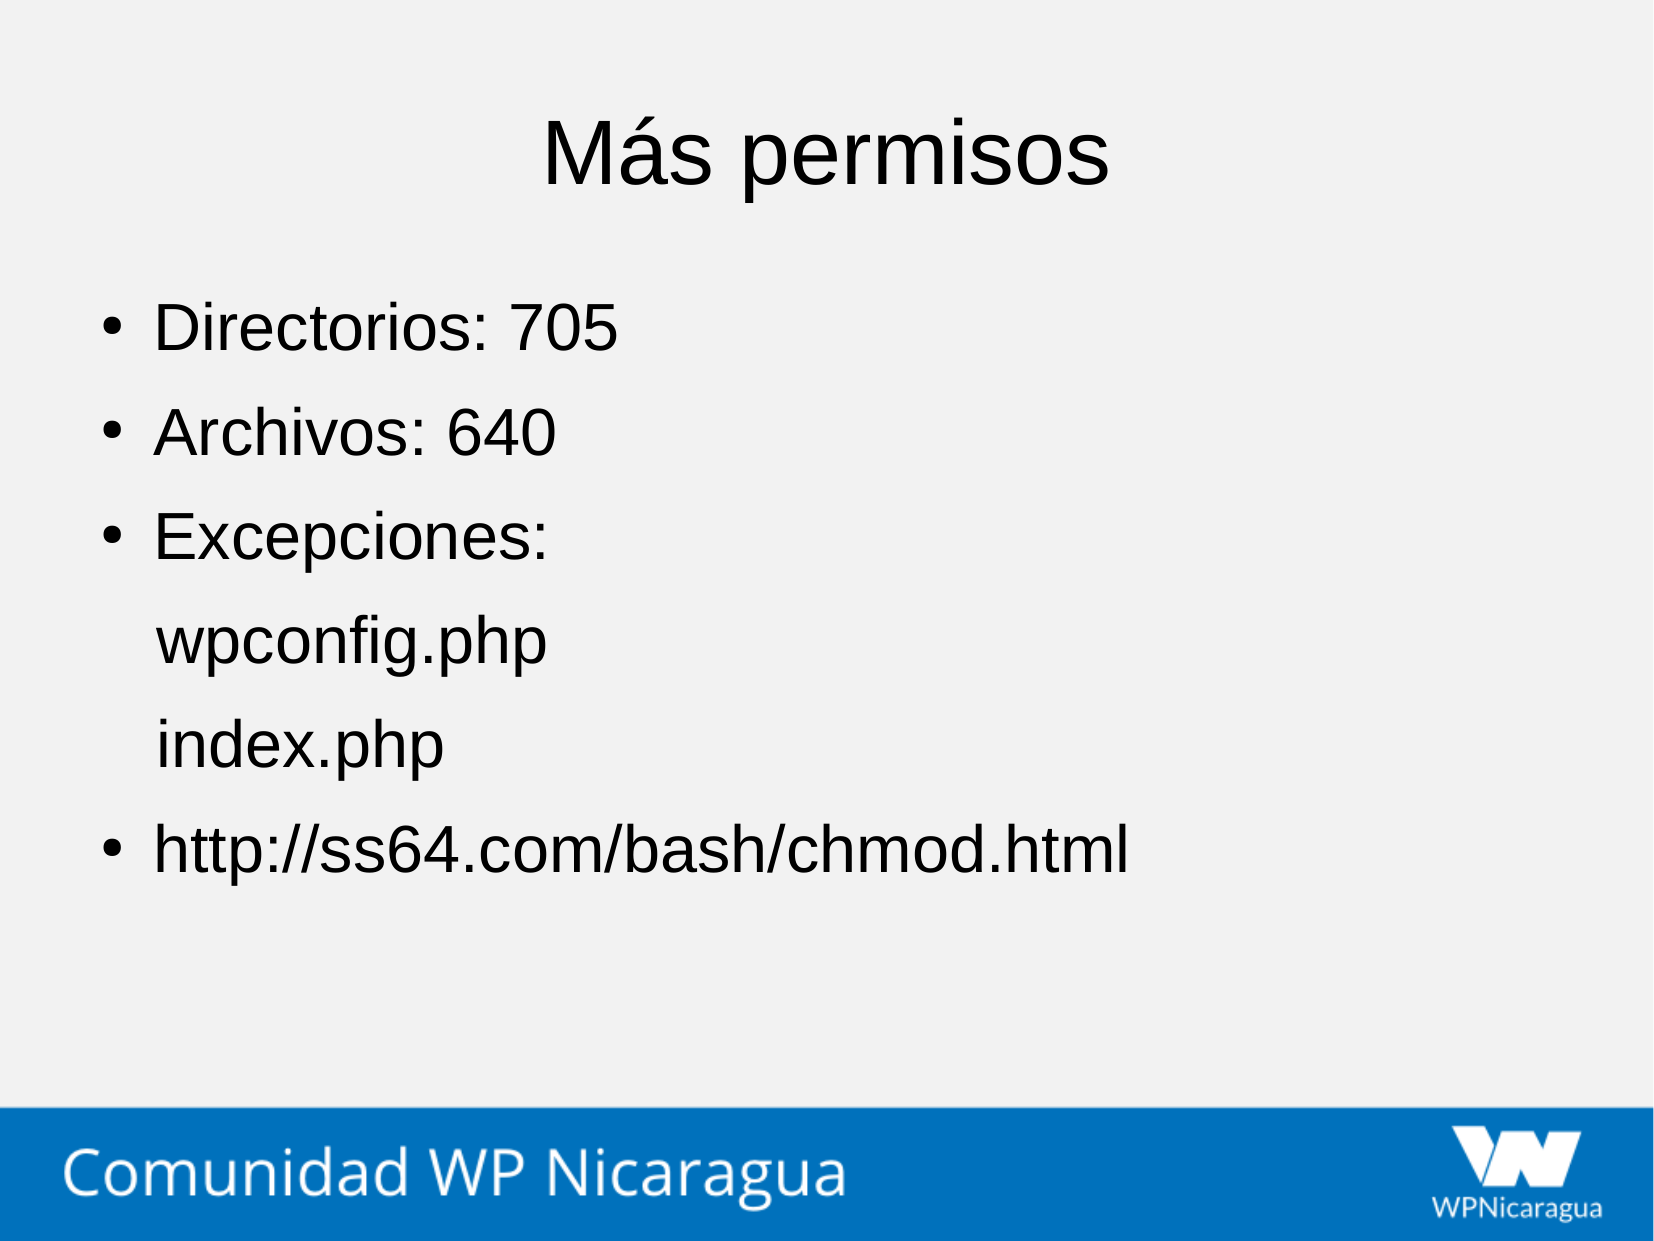

# Más permisos
Directorios: 705
Archivos: 640
Excepciones:
 wp­config.php
 index.php
http://ss64.com/bash/chmod.html